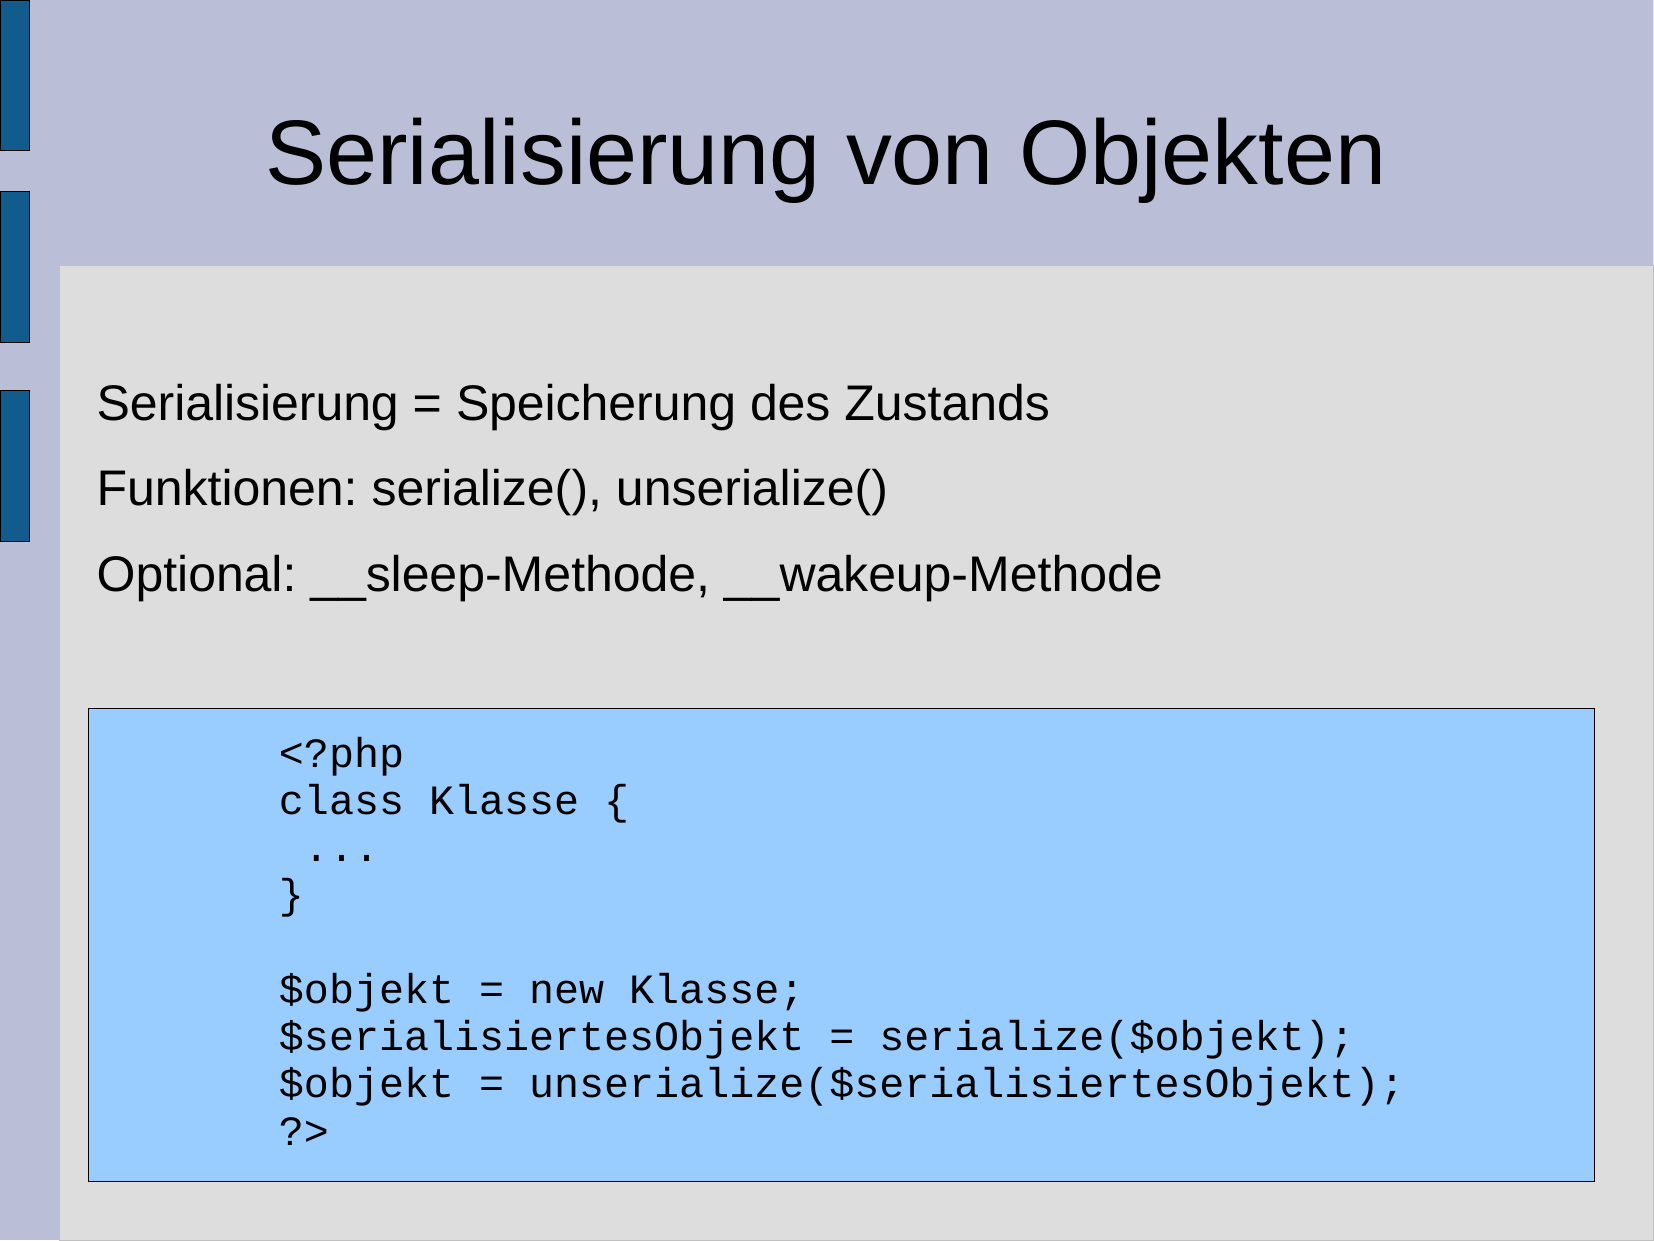

# Serialisierung von Objekten
 Serialisierung = Speicherung des Zustands
 Funktionen: serialize(), unserialize()
 Optional: __sleep-Methode, __wakeup-Methode
<?php
class Klasse {
 ...
}
$objekt = new Klasse;
$serialisiertesObjekt = serialize($objekt);
$objekt = unserialize($serialisiertesObjekt);
?>